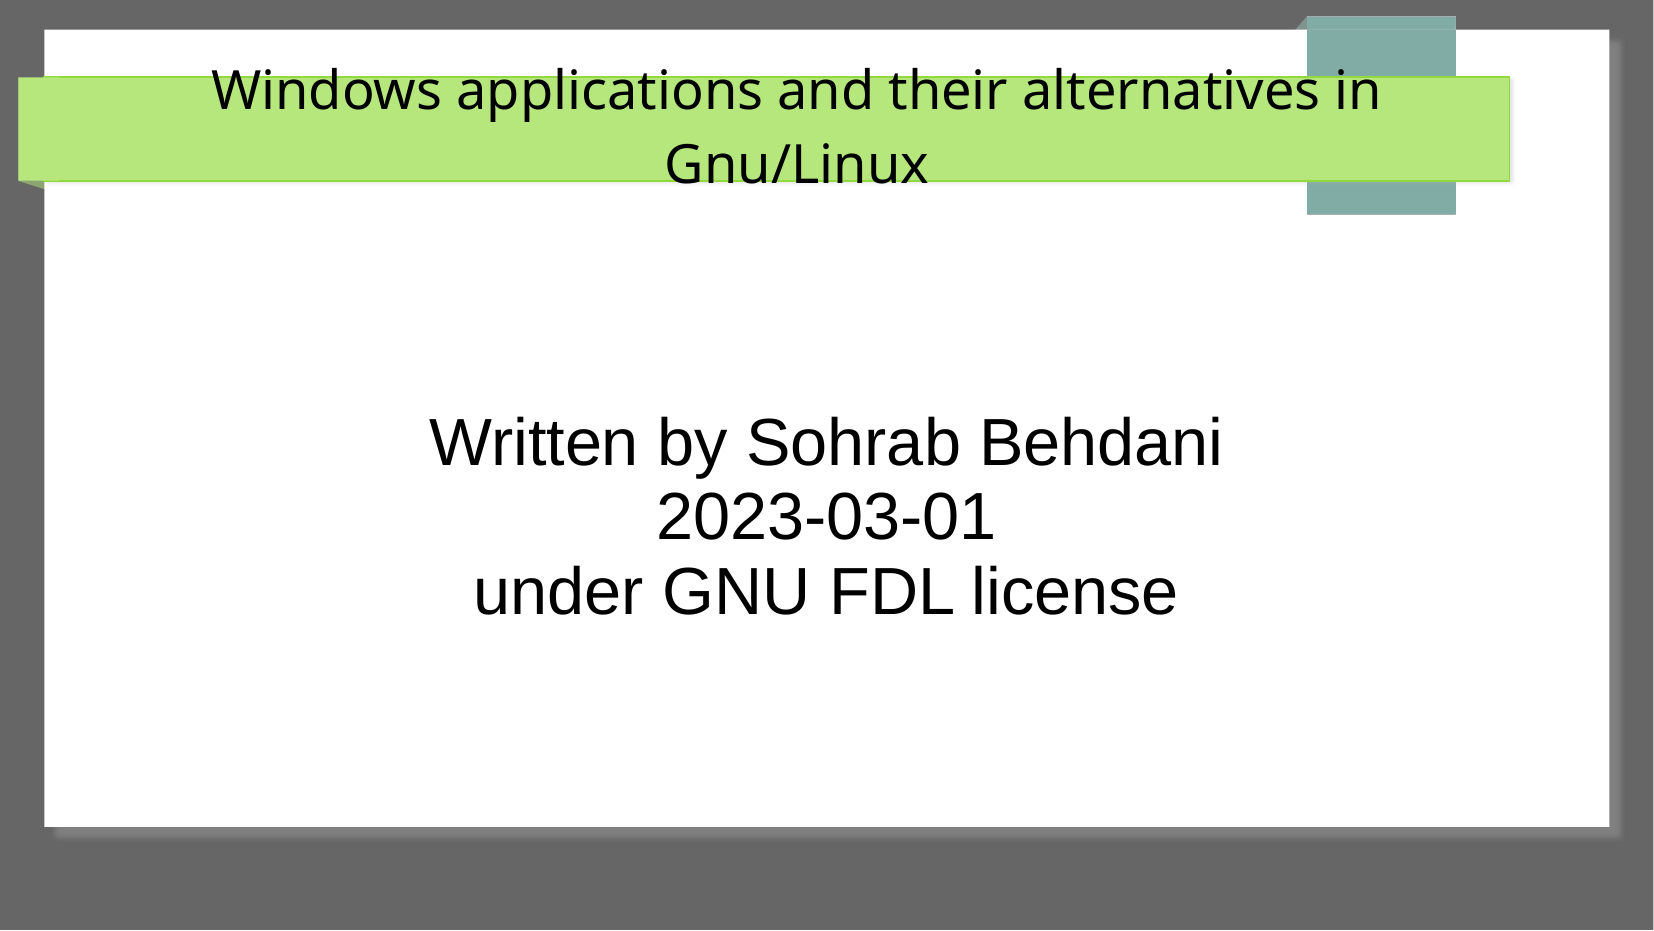

# Windows applications and their alternatives in Gnu/Linux
Written by Sohrab Behdani
 2023-03-01
under GNU FDL license